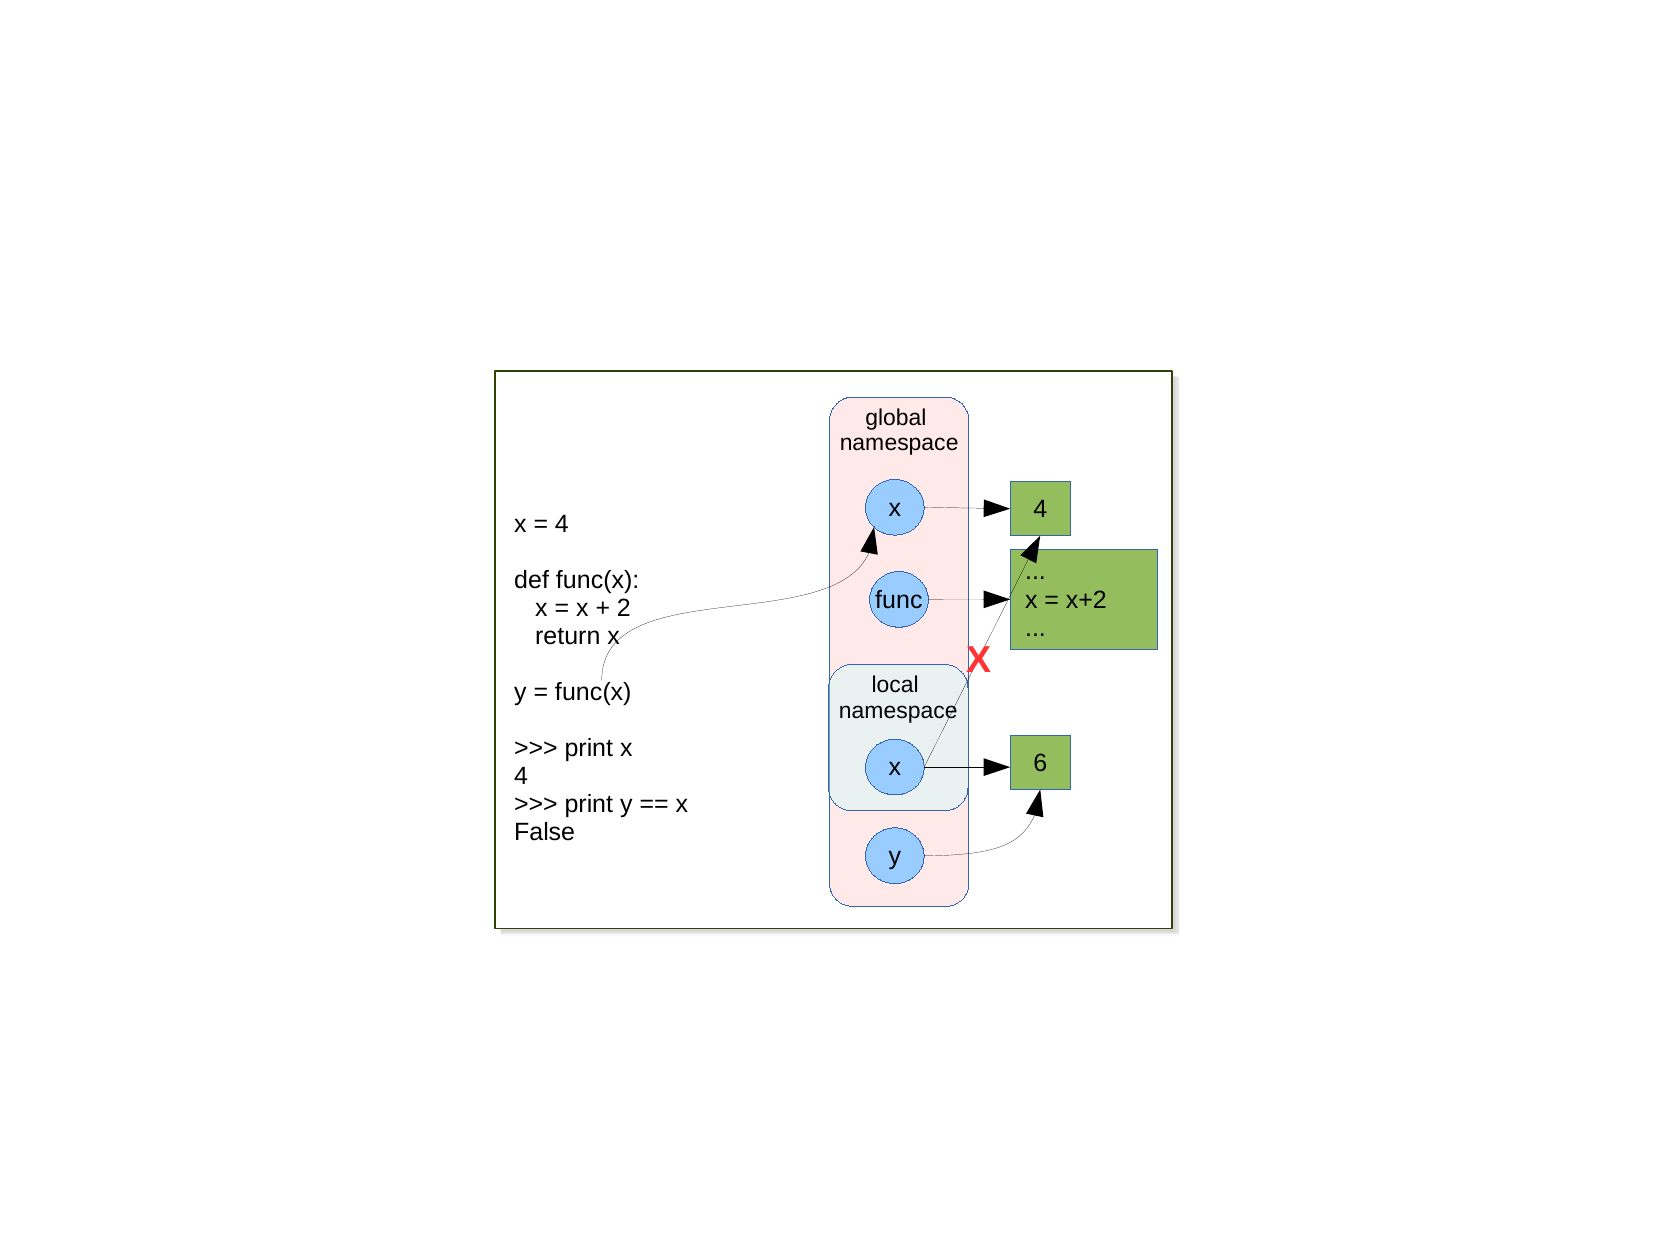

global
namespace
x
4
x = 4
def func(x):
 x = x + 2
 return x
y = func(x)
>>> print x
4
>>> print y == x
False
...
x = x+2
...
func
X
local
namespace
6
x
y